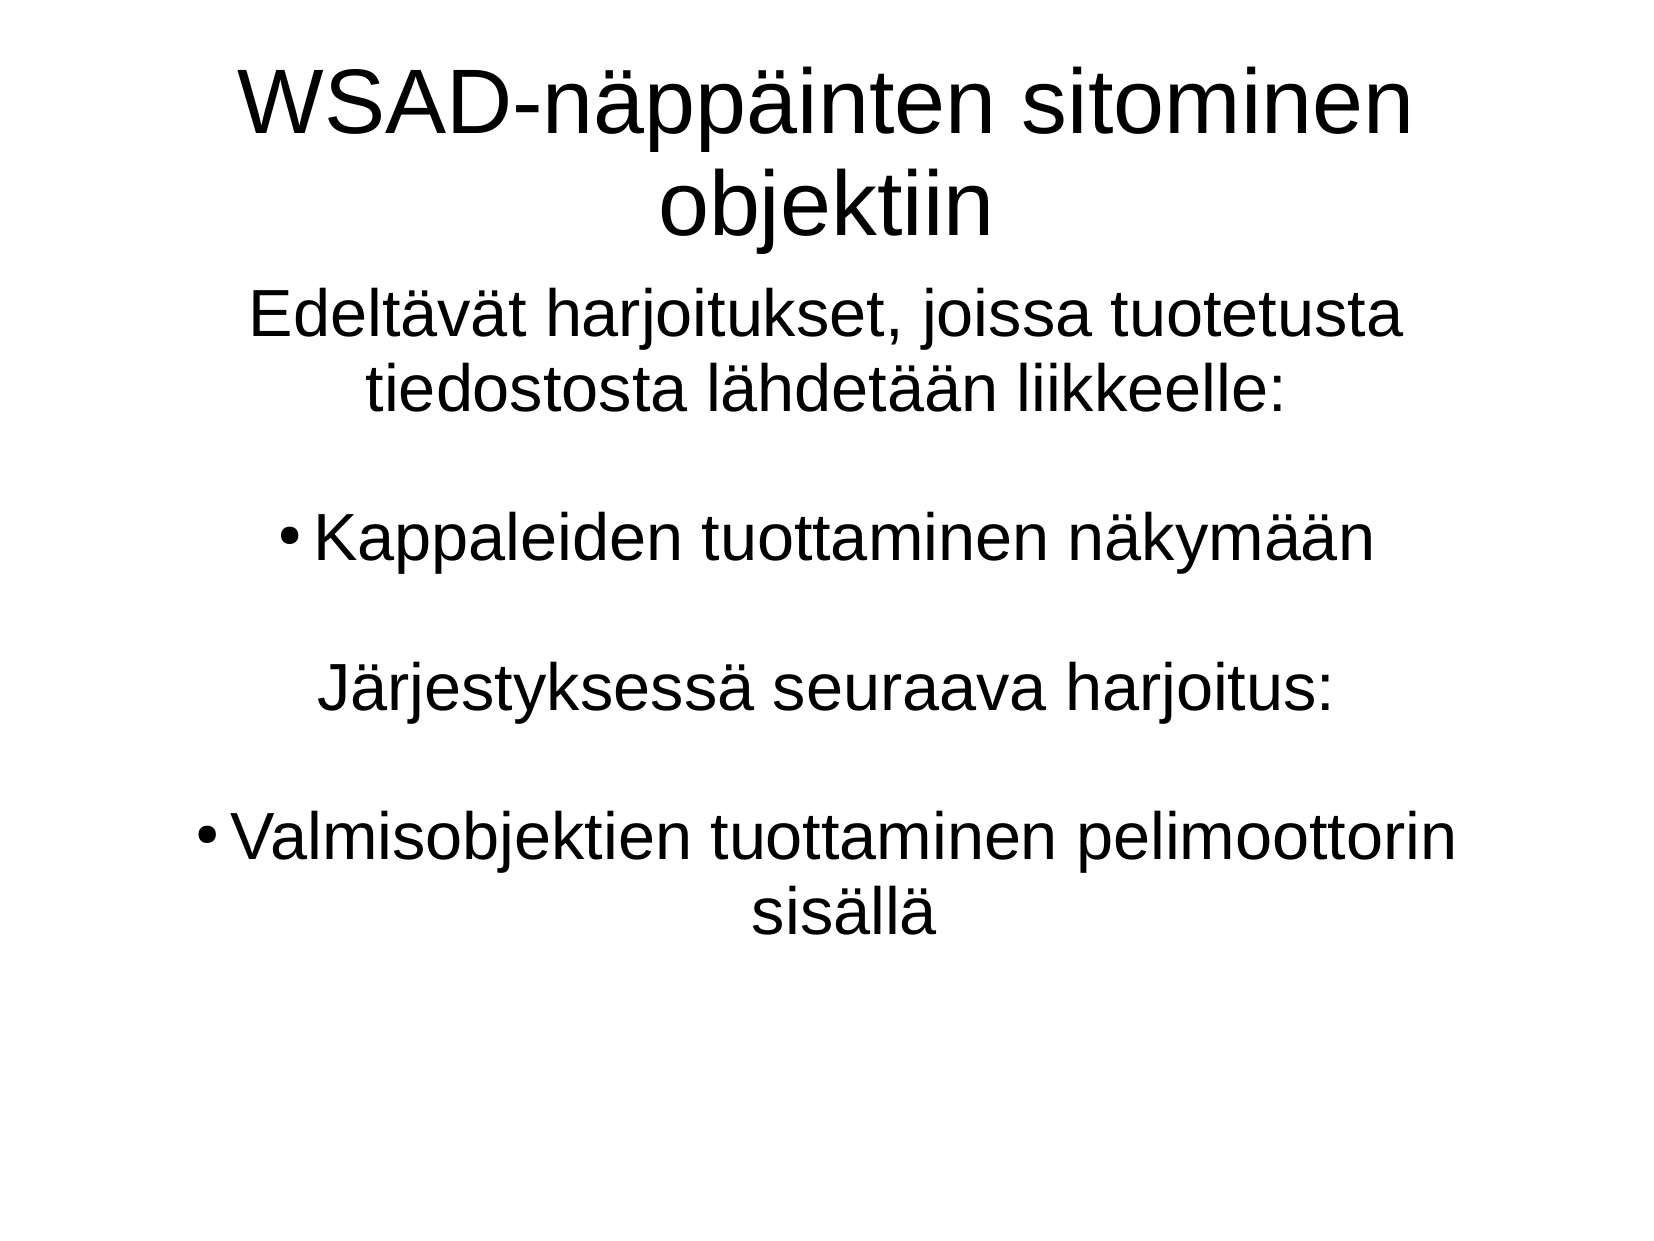

# WSAD-näppäinten sitominen objektiin
Edeltävät harjoitukset, joissa tuotetusta tiedostosta lähdetään liikkeelle:
Kappaleiden tuottaminen näkymään
Järjestyksessä seuraava harjoitus:
Valmisobjektien tuottaminen pelimoottorin
sisällä